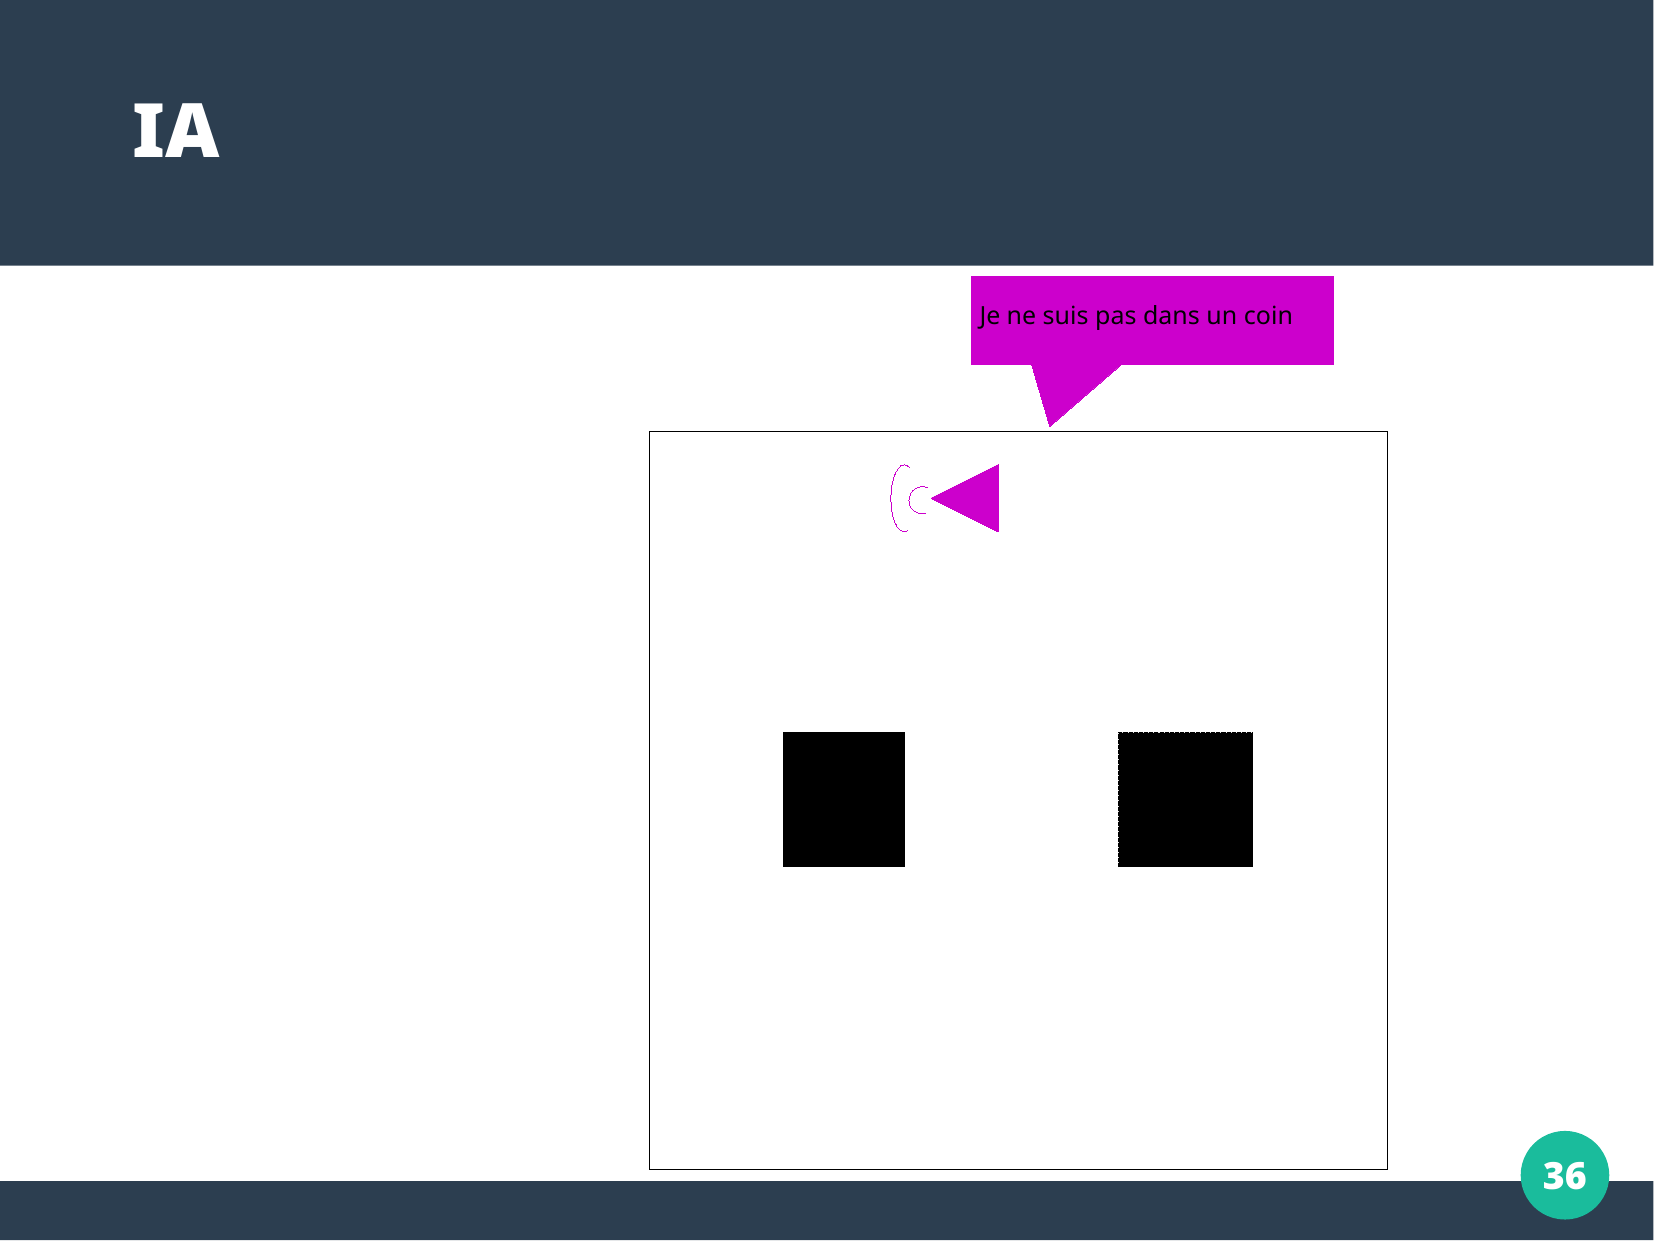

# IA
Je ne suis pas dans un coin
36